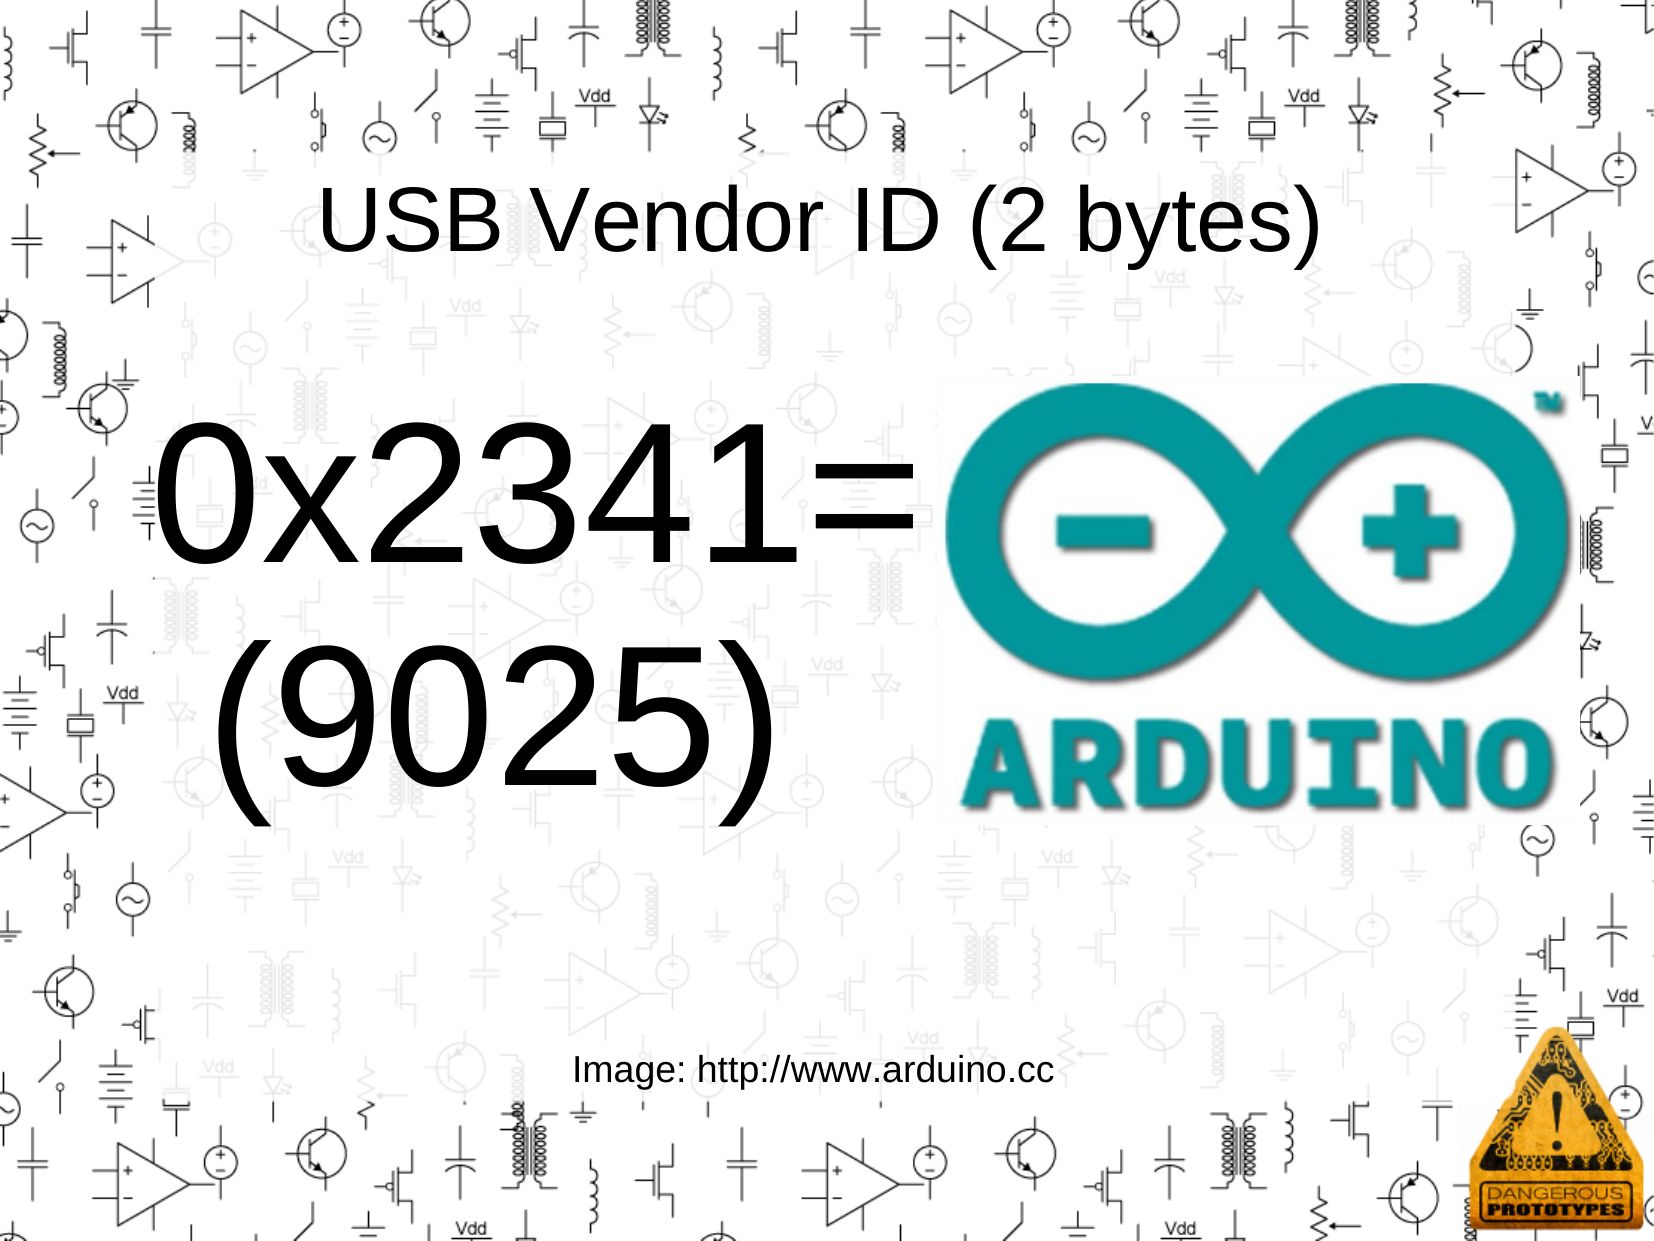

USB Vendor ID (2 bytes)
0x2341= 	 (9025)
Image: http://www.arduino.cc